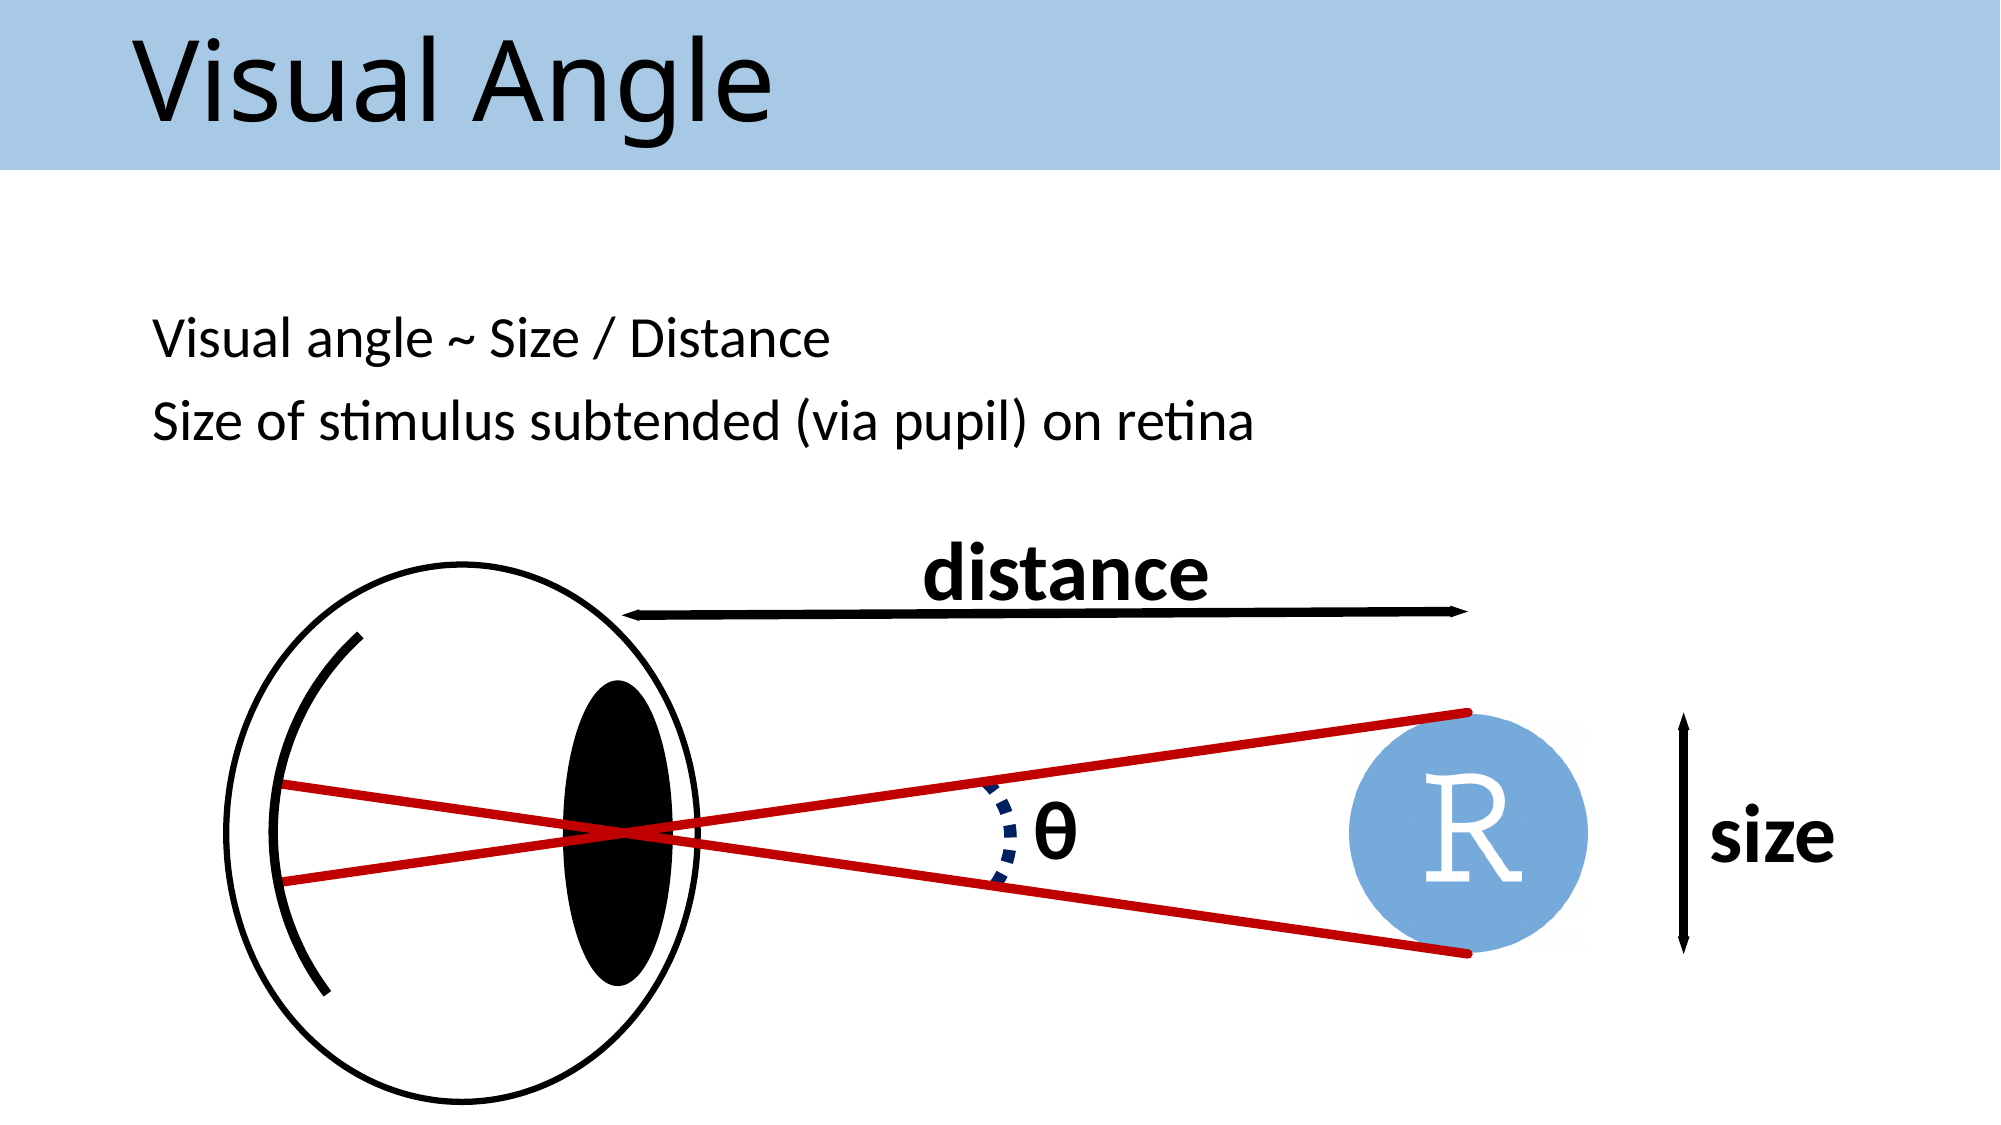

# Visual Angle
Visual angle ~ Size / Distance
Size of stimulus subtended (via pupil) on retina
θ
distance
size